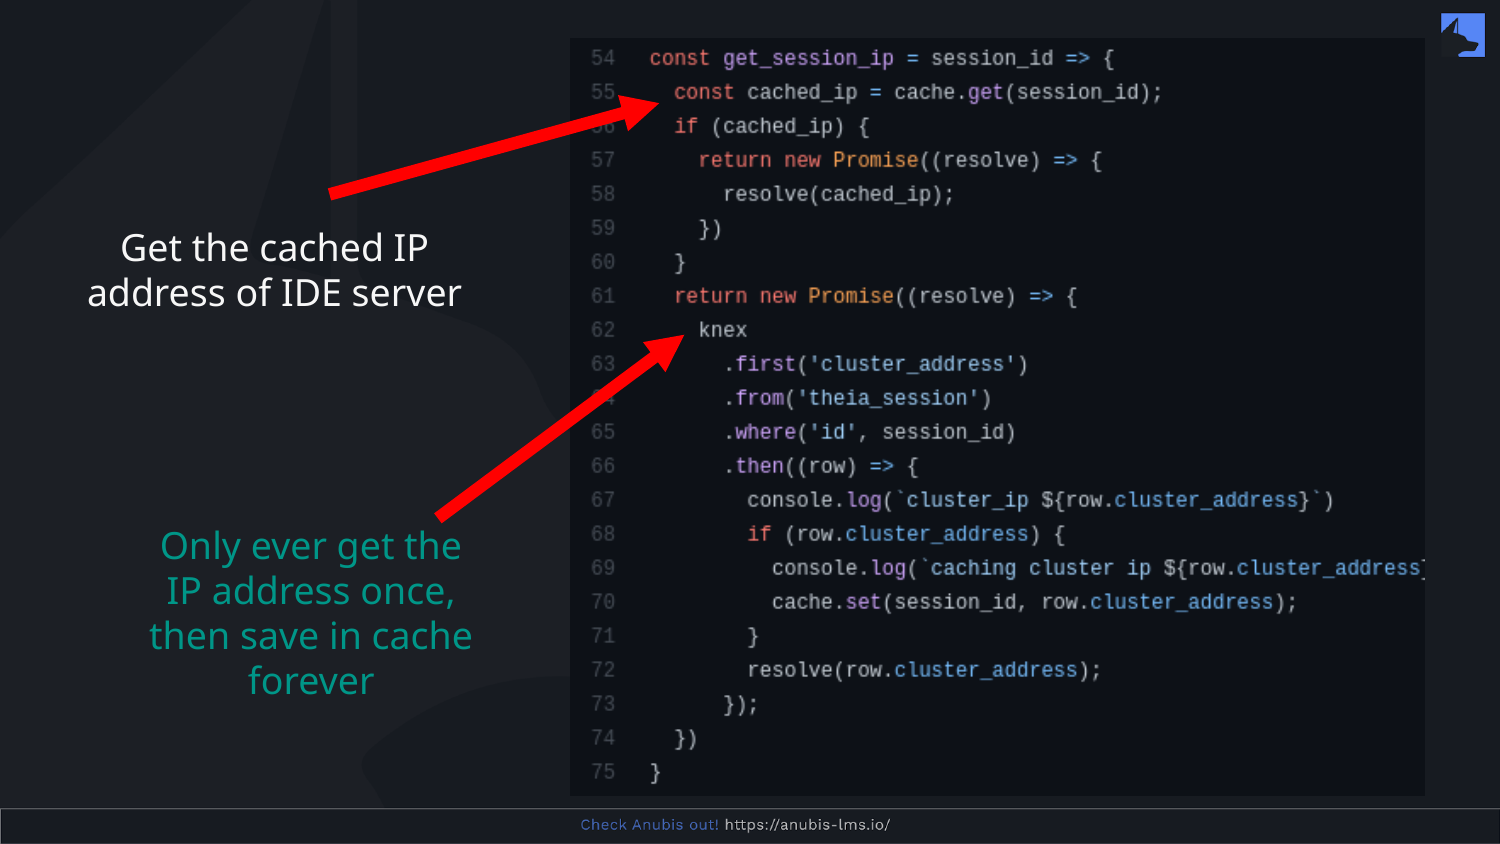

Get the cached IP address of IDE server
Only ever get the IP address once, then save in cache forever